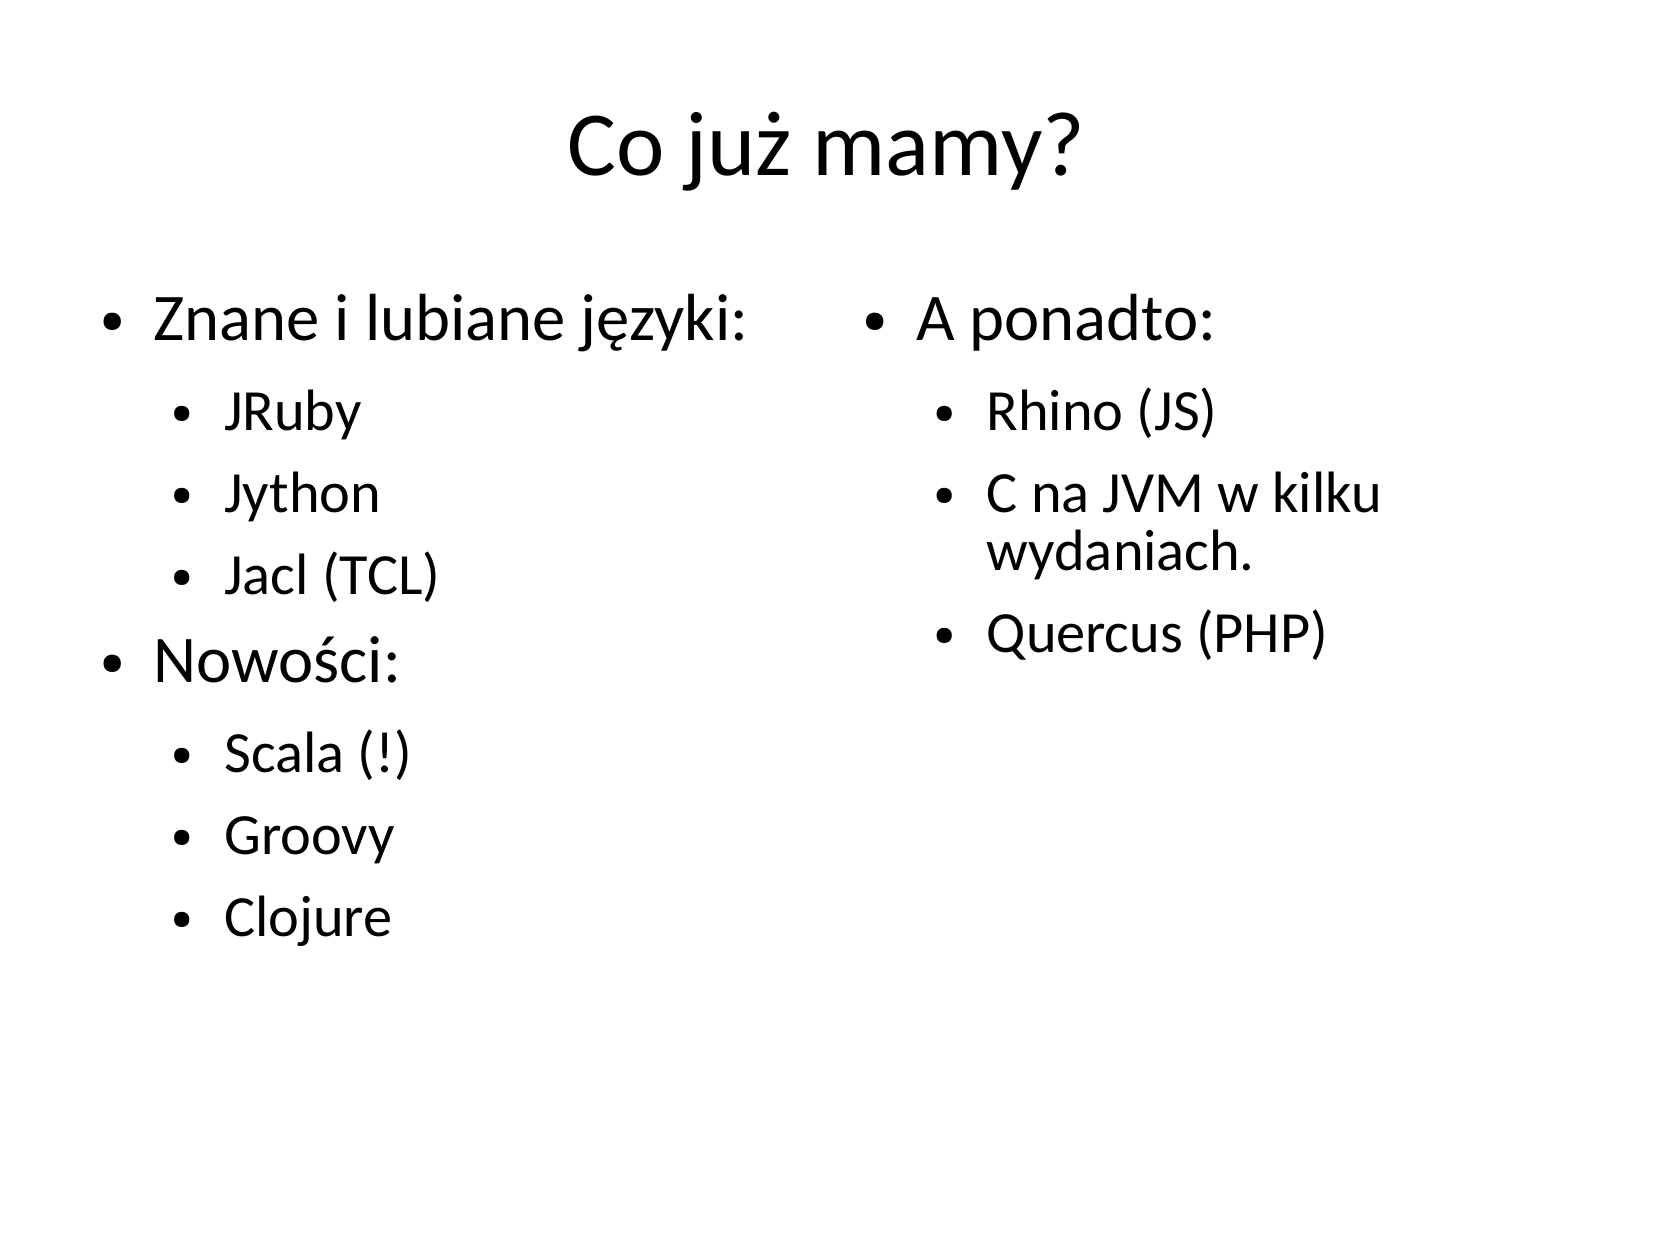

# Co już mamy?
Znane i lubiane języki:
JRuby
Jython
Jacl (TCL)
Nowości:
Scala (!)
Groovy
Clojure
A ponadto:
Rhino (JS)
C na JVM w kilku wydaniach.
Quercus (PHP)